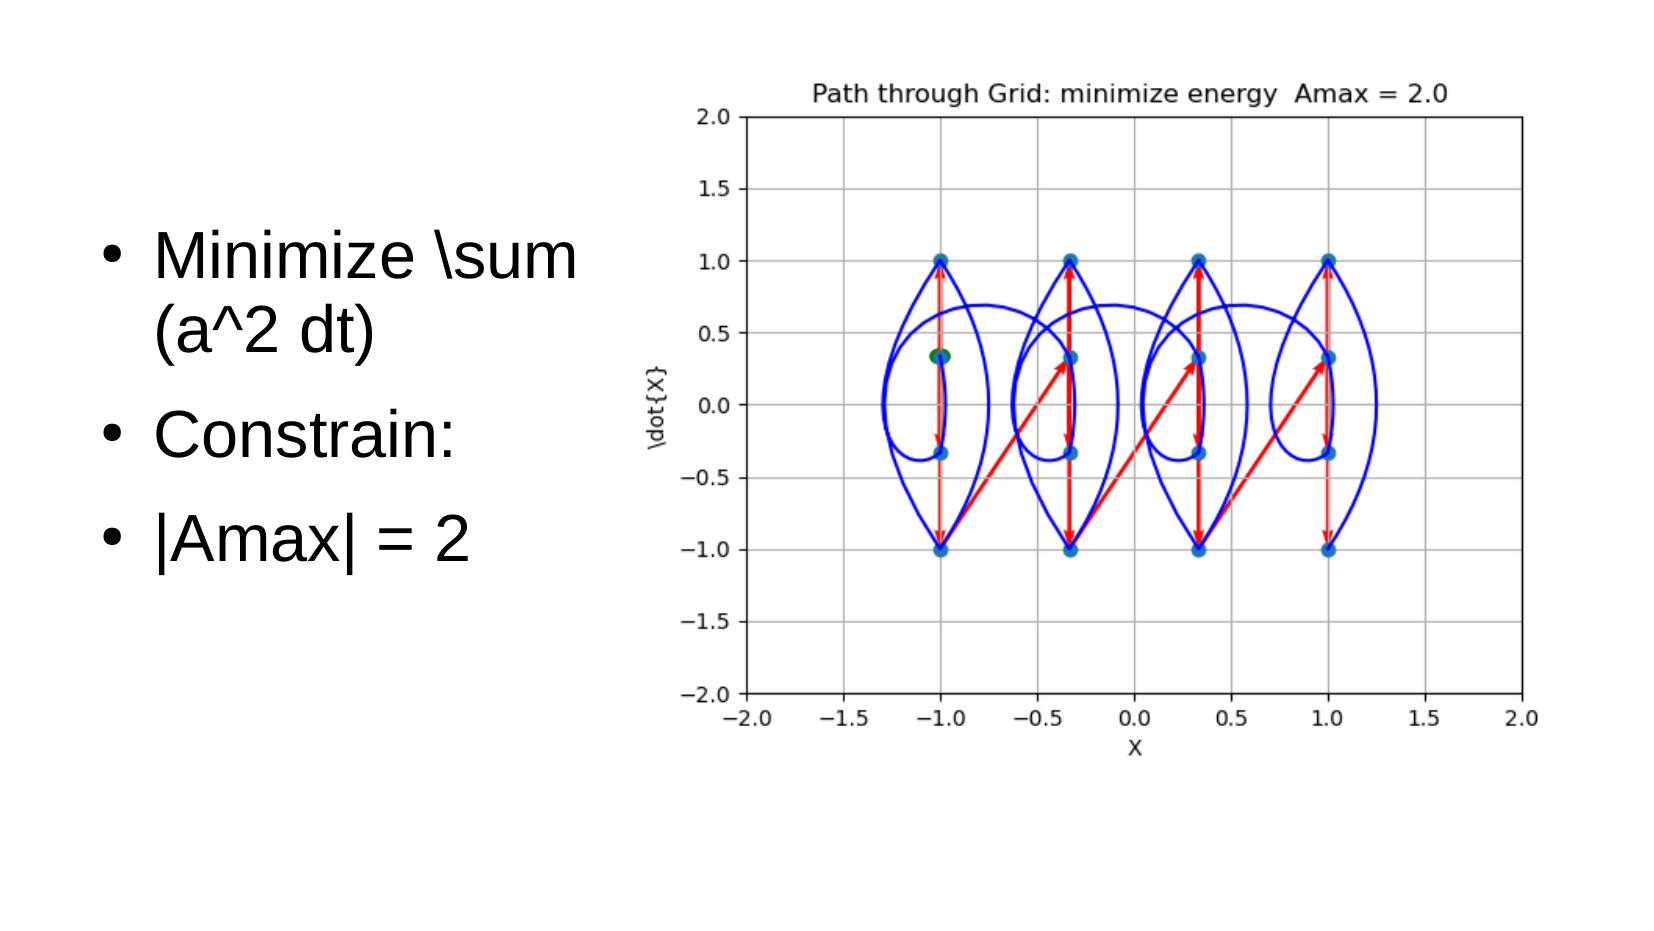

#
Minimize \sum (a^2 dt)
Constrain:
|Amax| = 2